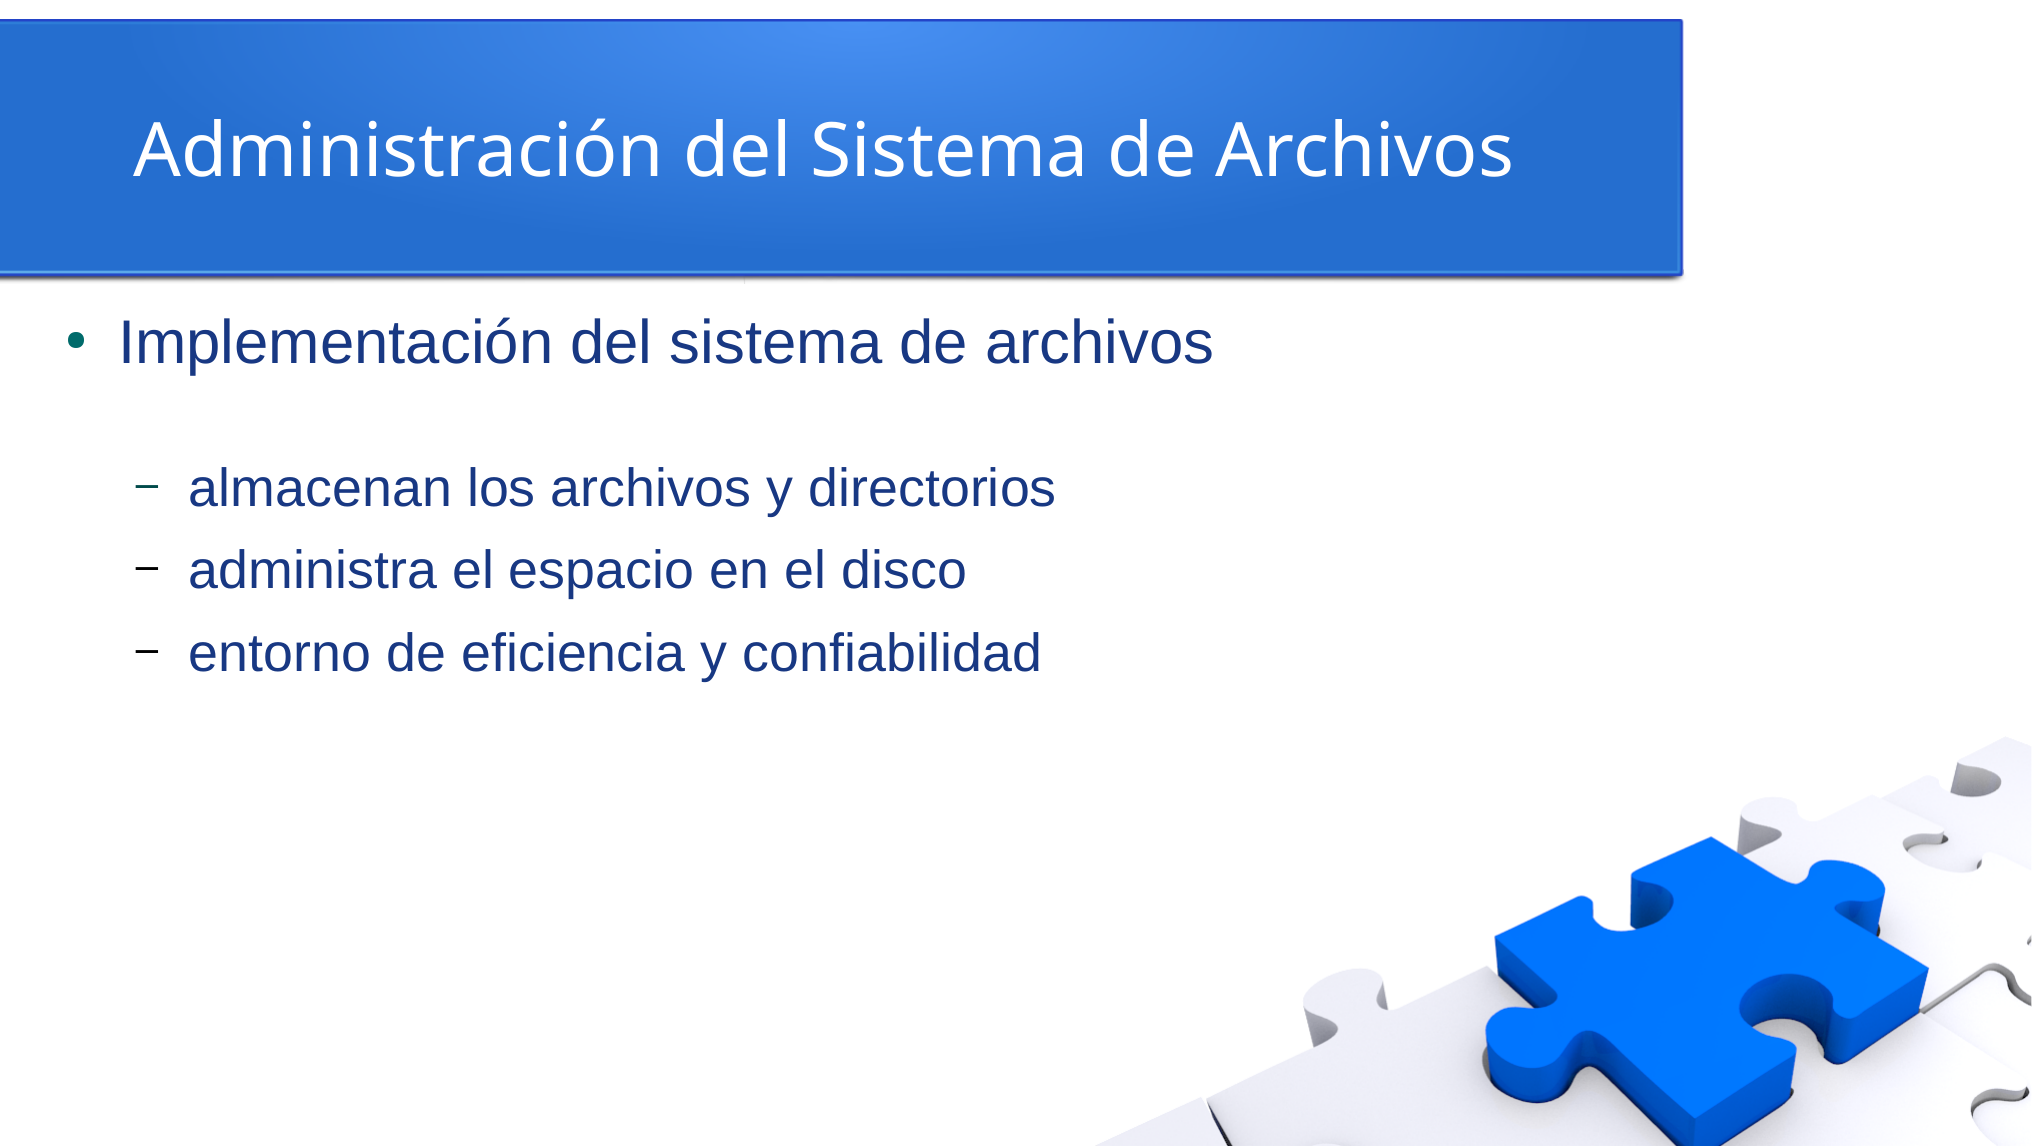

# Administración del Sistema de Archivos
Implementación del sistema de archivos
almacenan los archivos y directorios
administra el espacio en el disco
entorno de eficiencia y confiabilidad